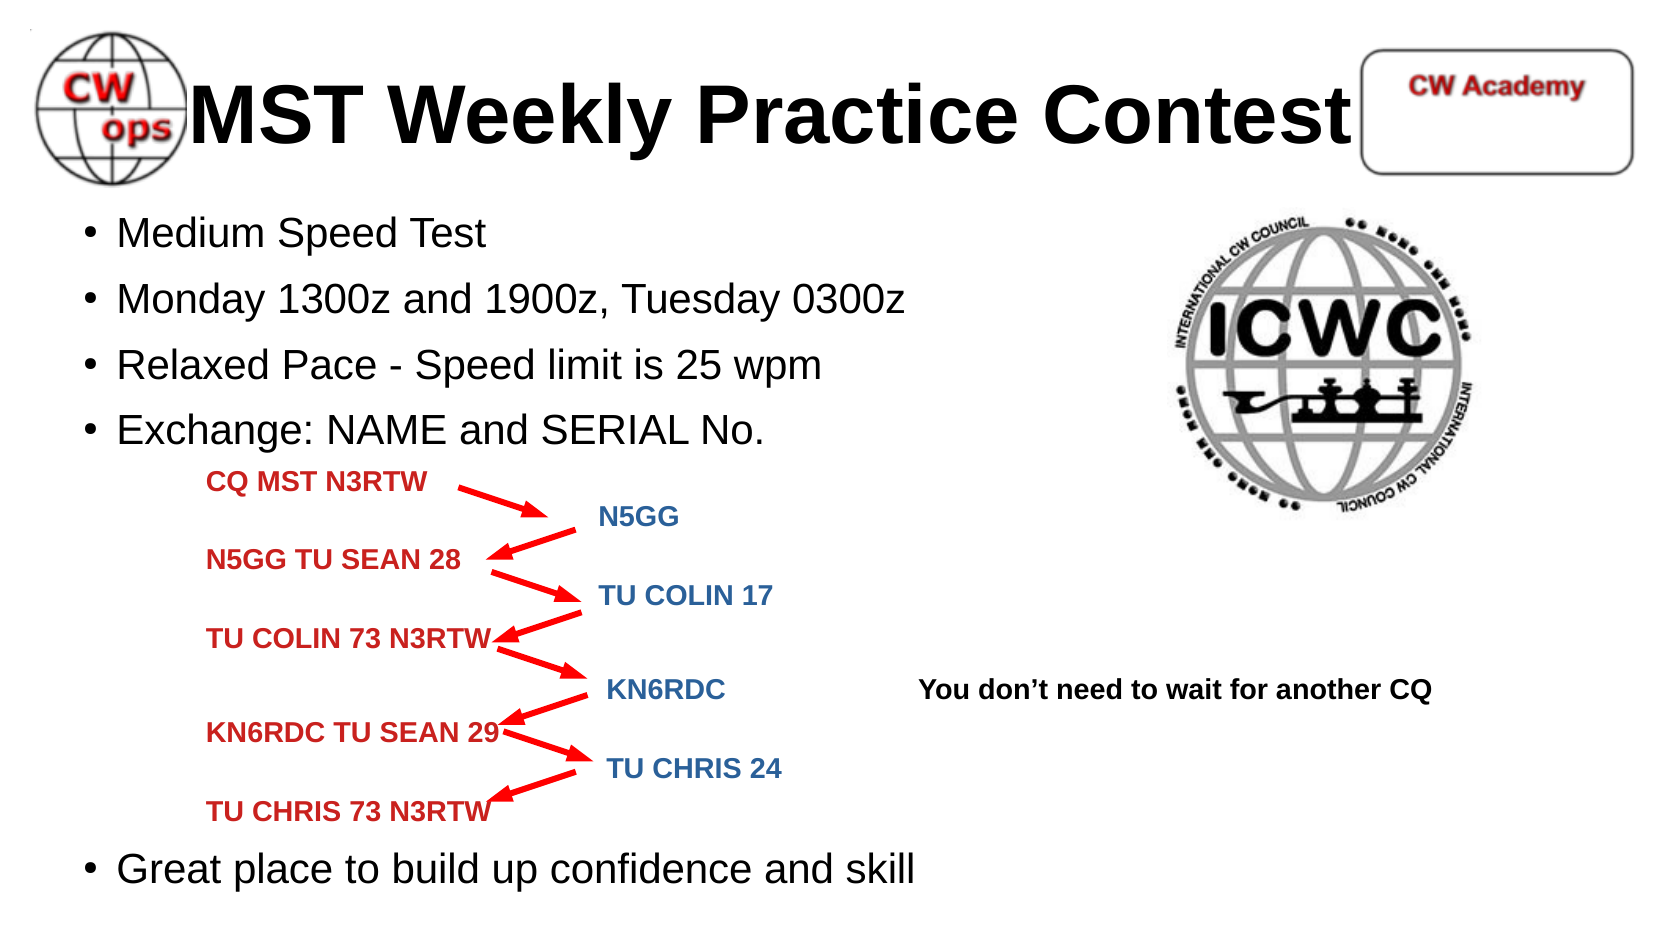

# MST Weekly Practice Contest
Medium Speed Test
Monday 1300z and 1900z, Tuesday 0300z
Relaxed Pace - Speed limit is 25 wpm
Exchange: NAME and SERIAL No.
CQ MST N3RTW
 N5GG
N5GG TU SEAN 28
 TU COLIN 17
TU COLIN 73 N3RTW
 KN6RDC You don’t need to wait for another CQ
KN6RDC TU SEAN 29
 TU CHRIS 24
TU CHRIS 73 N3RTW
Great place to build up confidence and skill